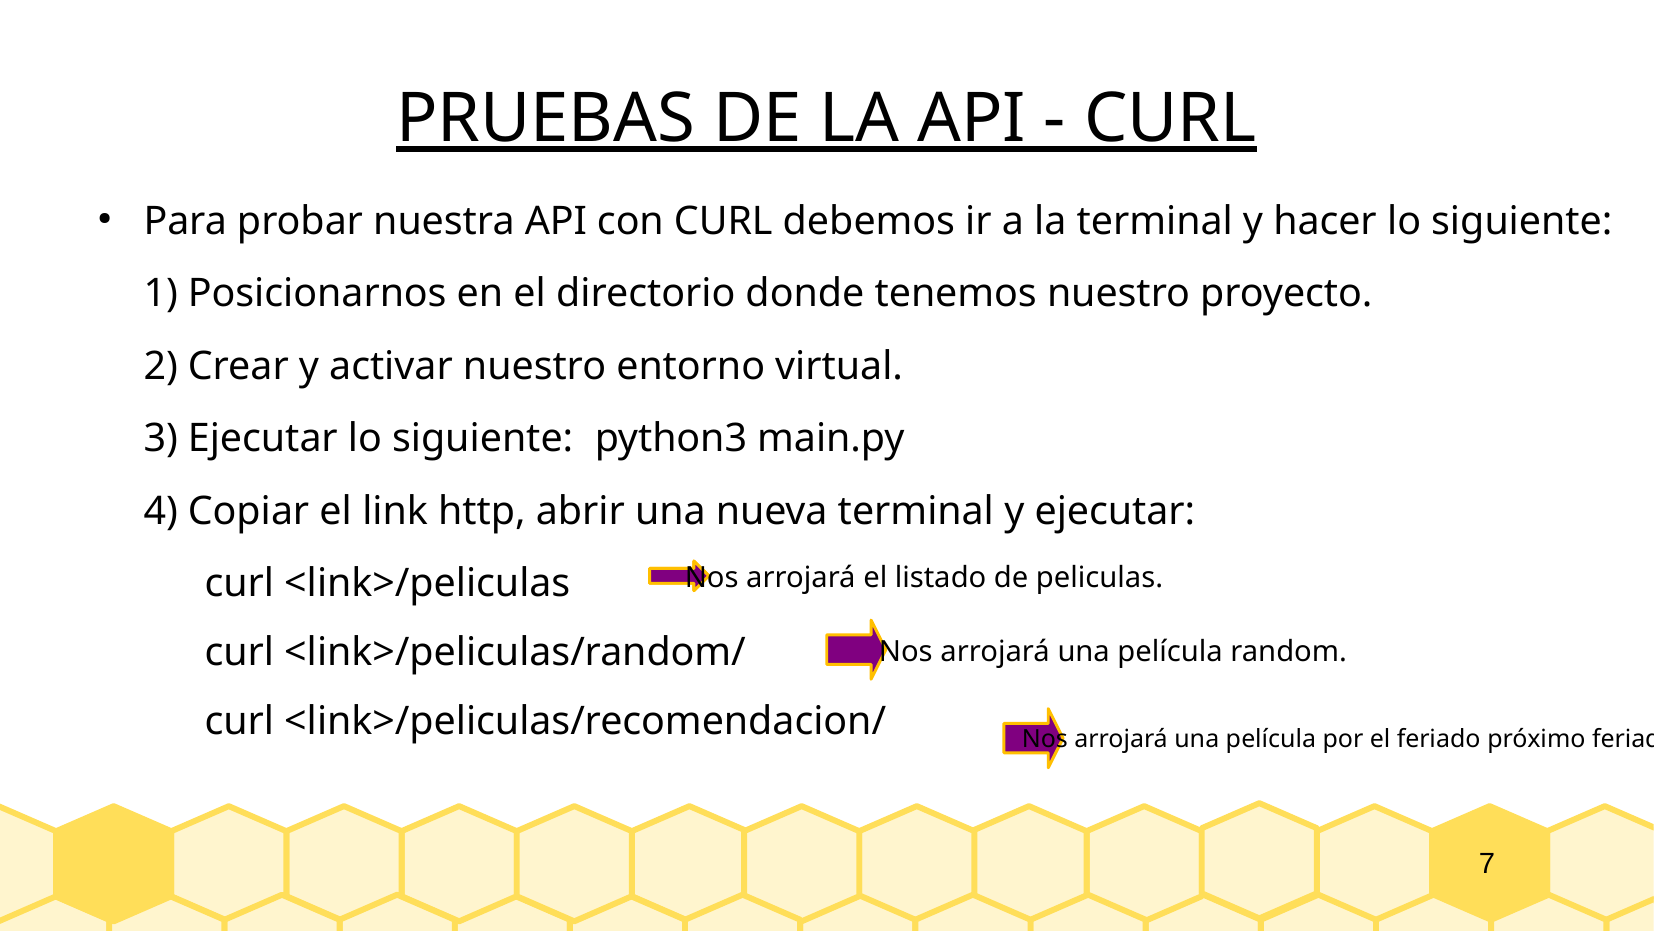

# PRUEBAS DE LA API - CURL
Para probar nuestra API con CURL debemos ir a la terminal y hacer lo siguiente:
1) Posicionarnos en el directorio donde tenemos nuestro proyecto.
2) Crear y activar nuestro entorno virtual.
3) Ejecutar lo siguiente: python3 main.py
4) Copiar el link http, abrir una nueva terminal y ejecutar:
curl <link>/peliculas
curl <link>/peliculas/random/
curl <link>/peliculas/recomendacion/
Nos arrojará el listado de peliculas.
Nos arrojará una película random.
Nos arrojará una película por el feriado próximo feriado